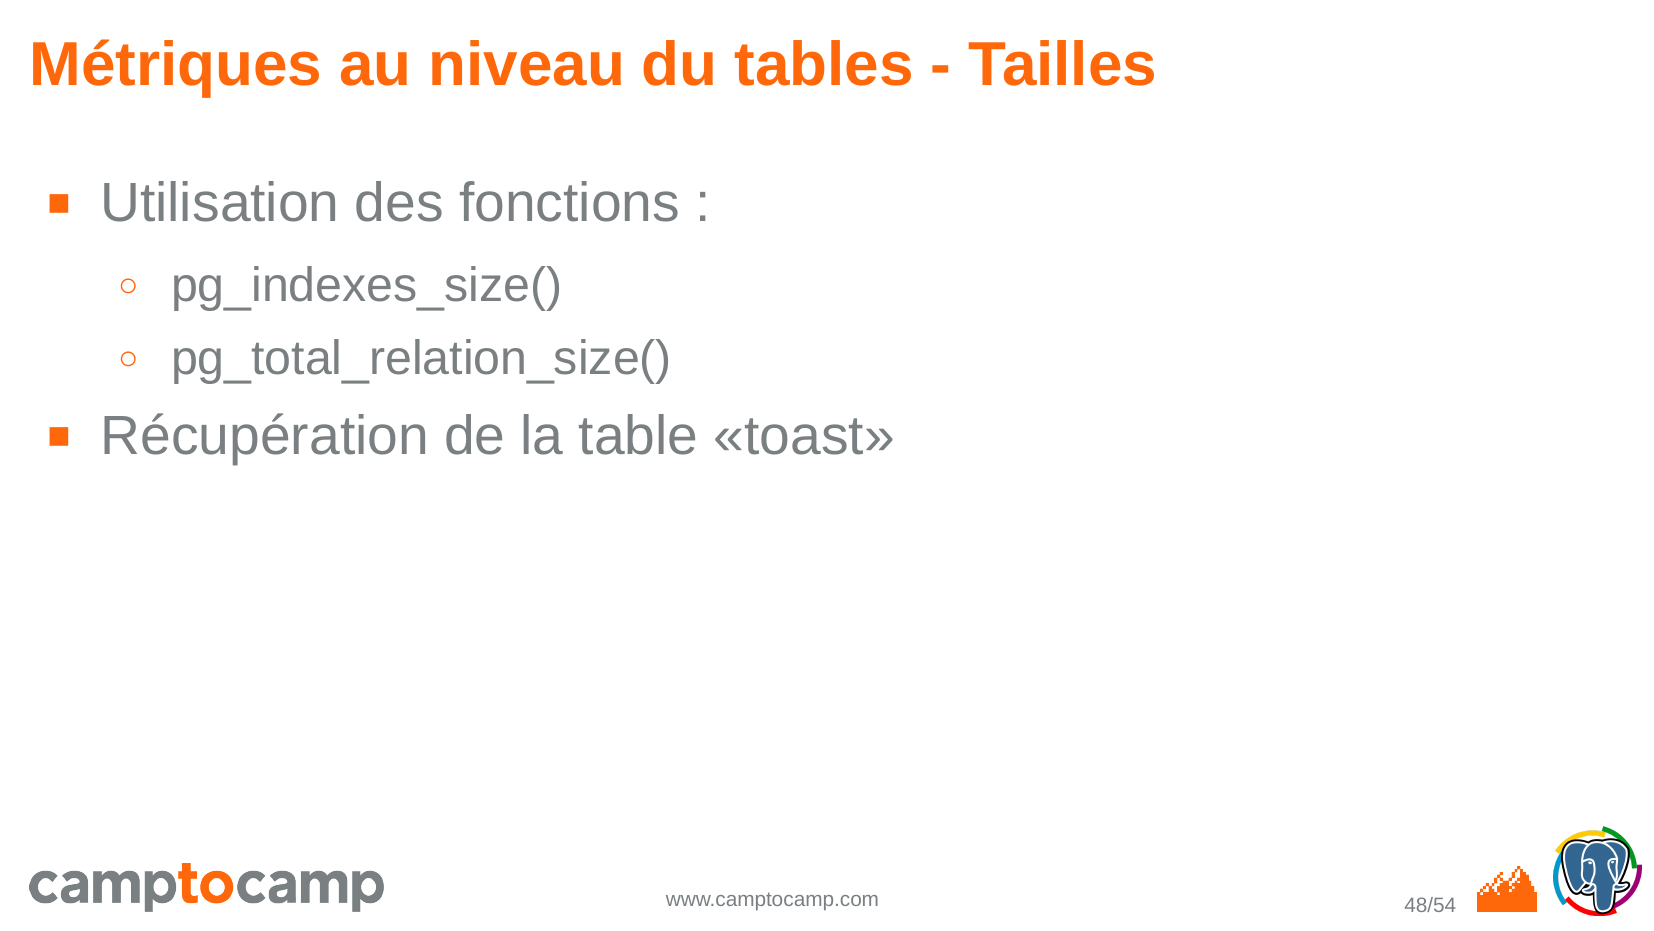

# Métriques au niveau du tables - Tailles
Utilisation des fonctions :
pg_indexes_size()
pg_total_relation_size()
Récupération de la table «toast»